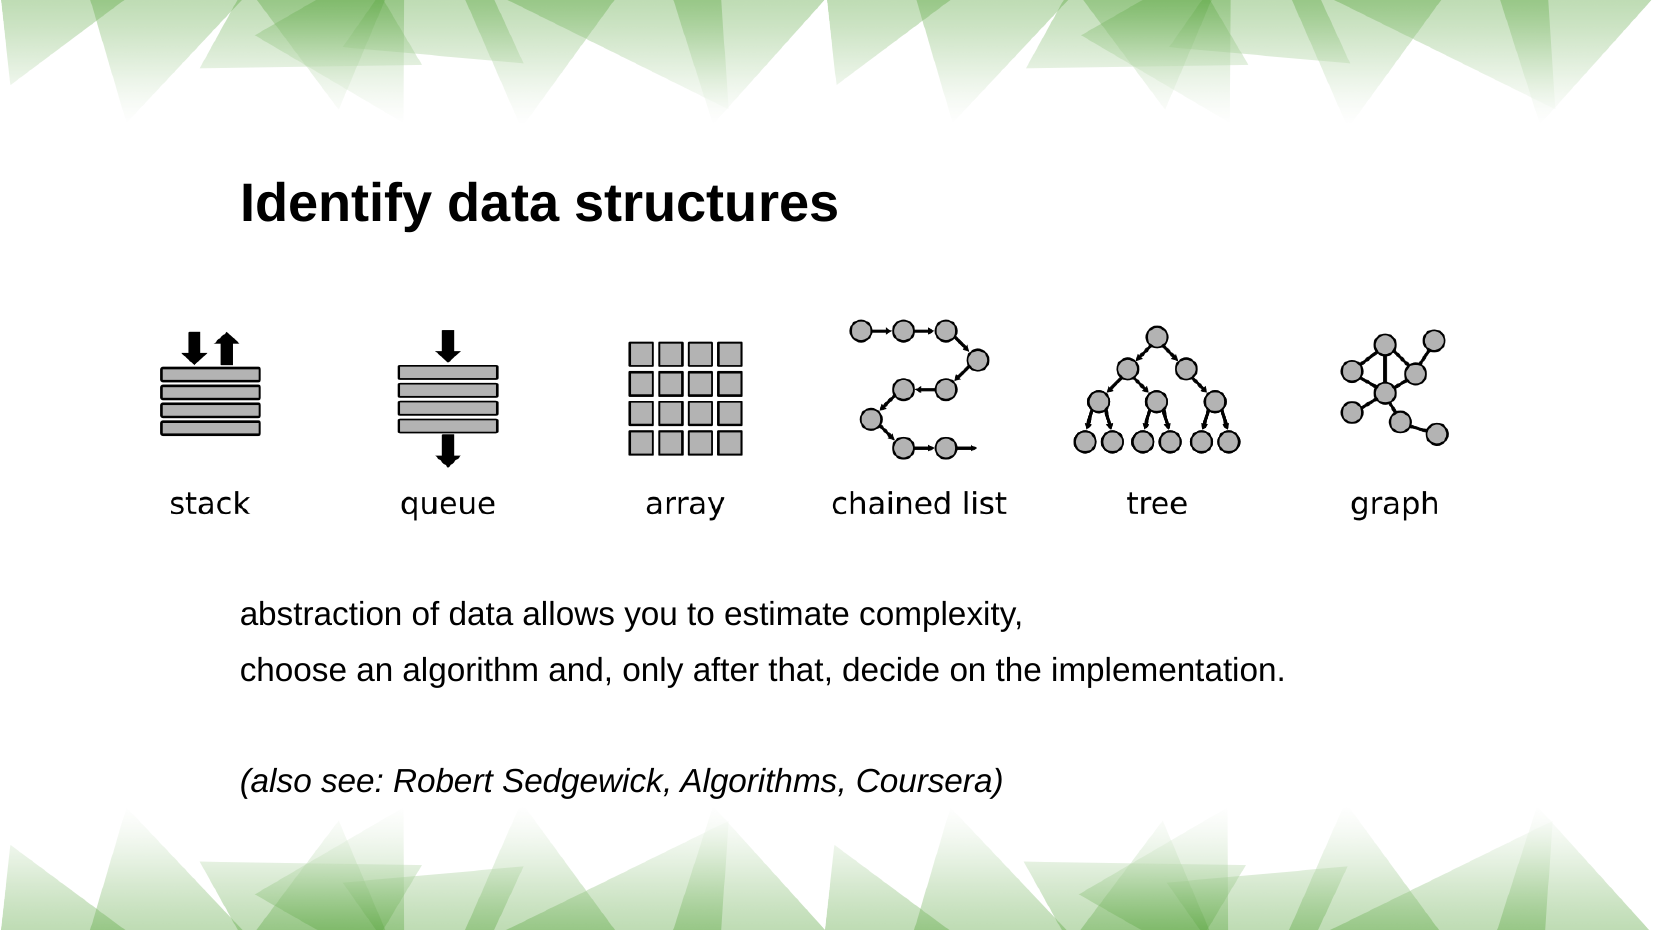

# Identify data structures
abstraction of data allows you to estimate complexity,
choose an algorithm and, only after that, decide on the implementation.
(also see: Robert Sedgewick, Algorithms, Coursera)